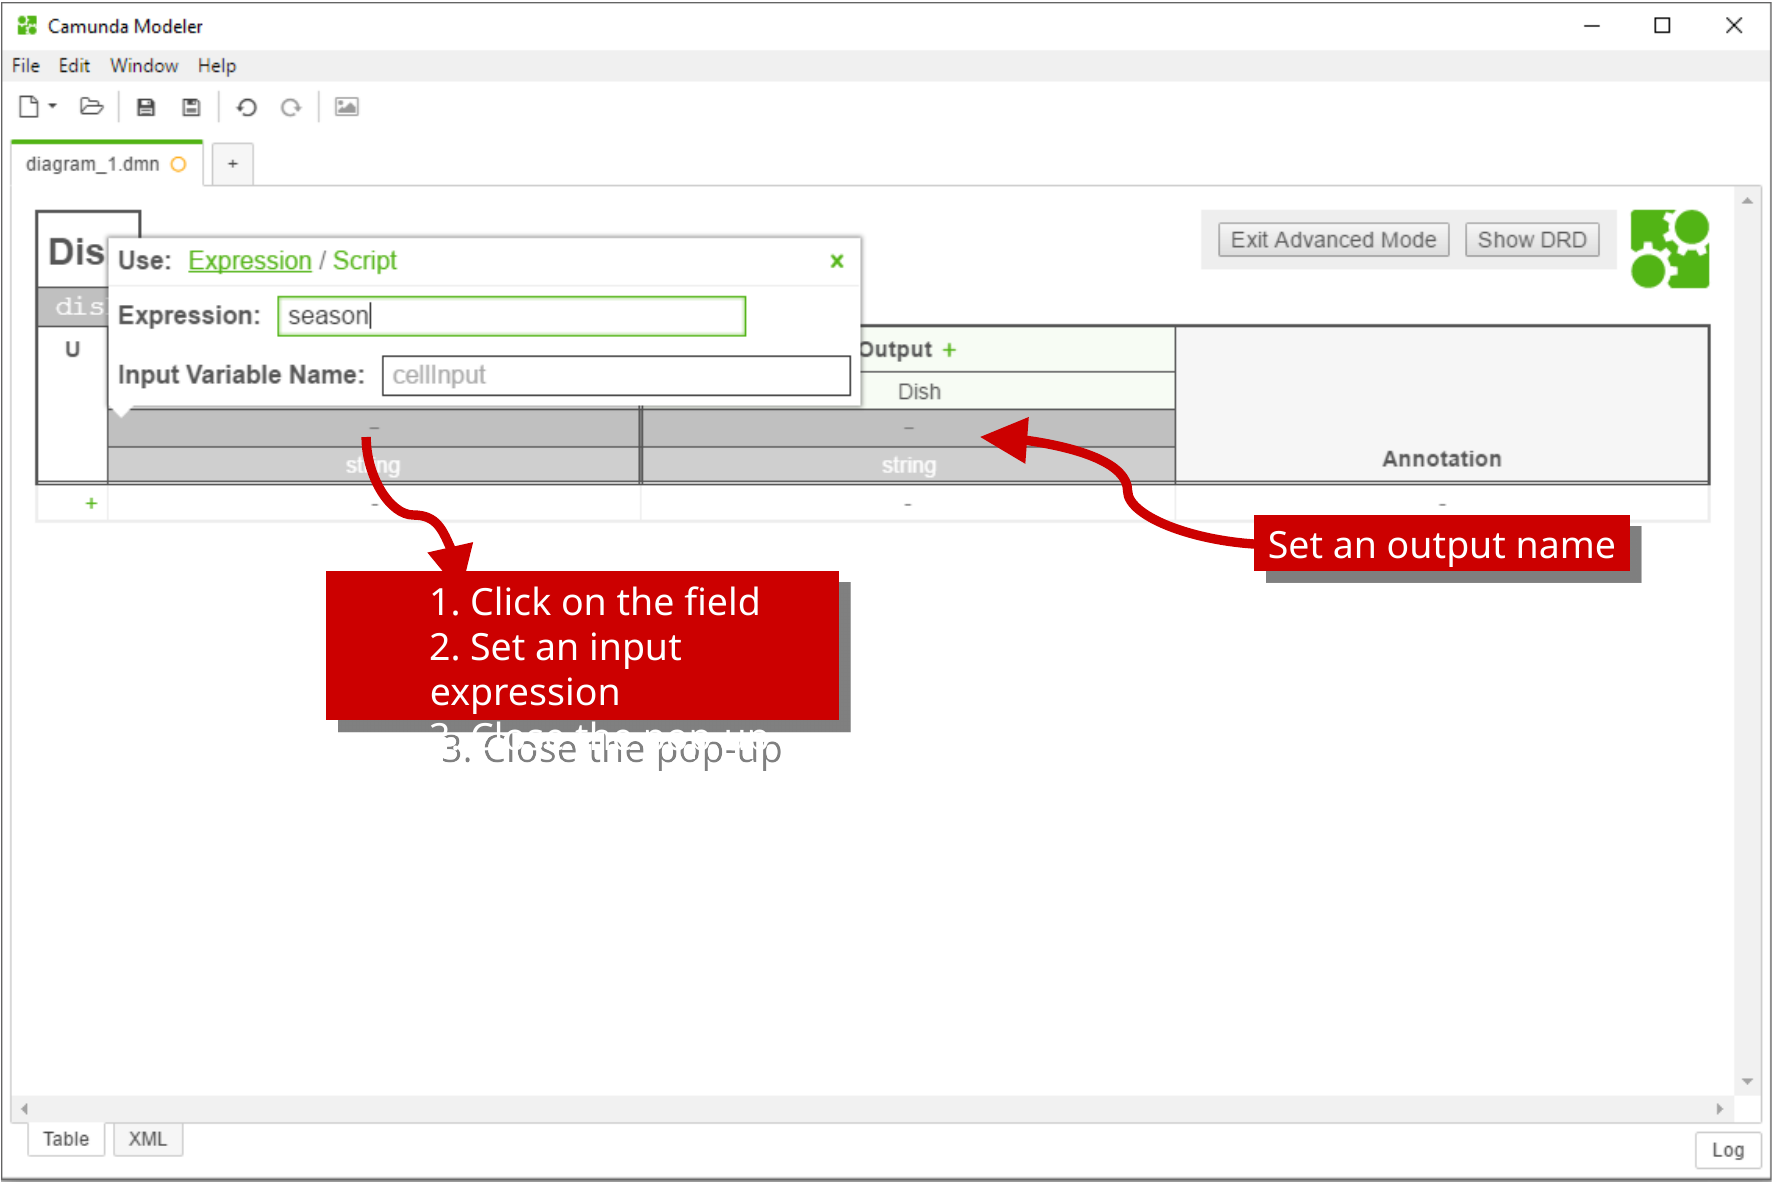

Set an output name
 Click on the field
 Set an input expression
 Close the pop-up